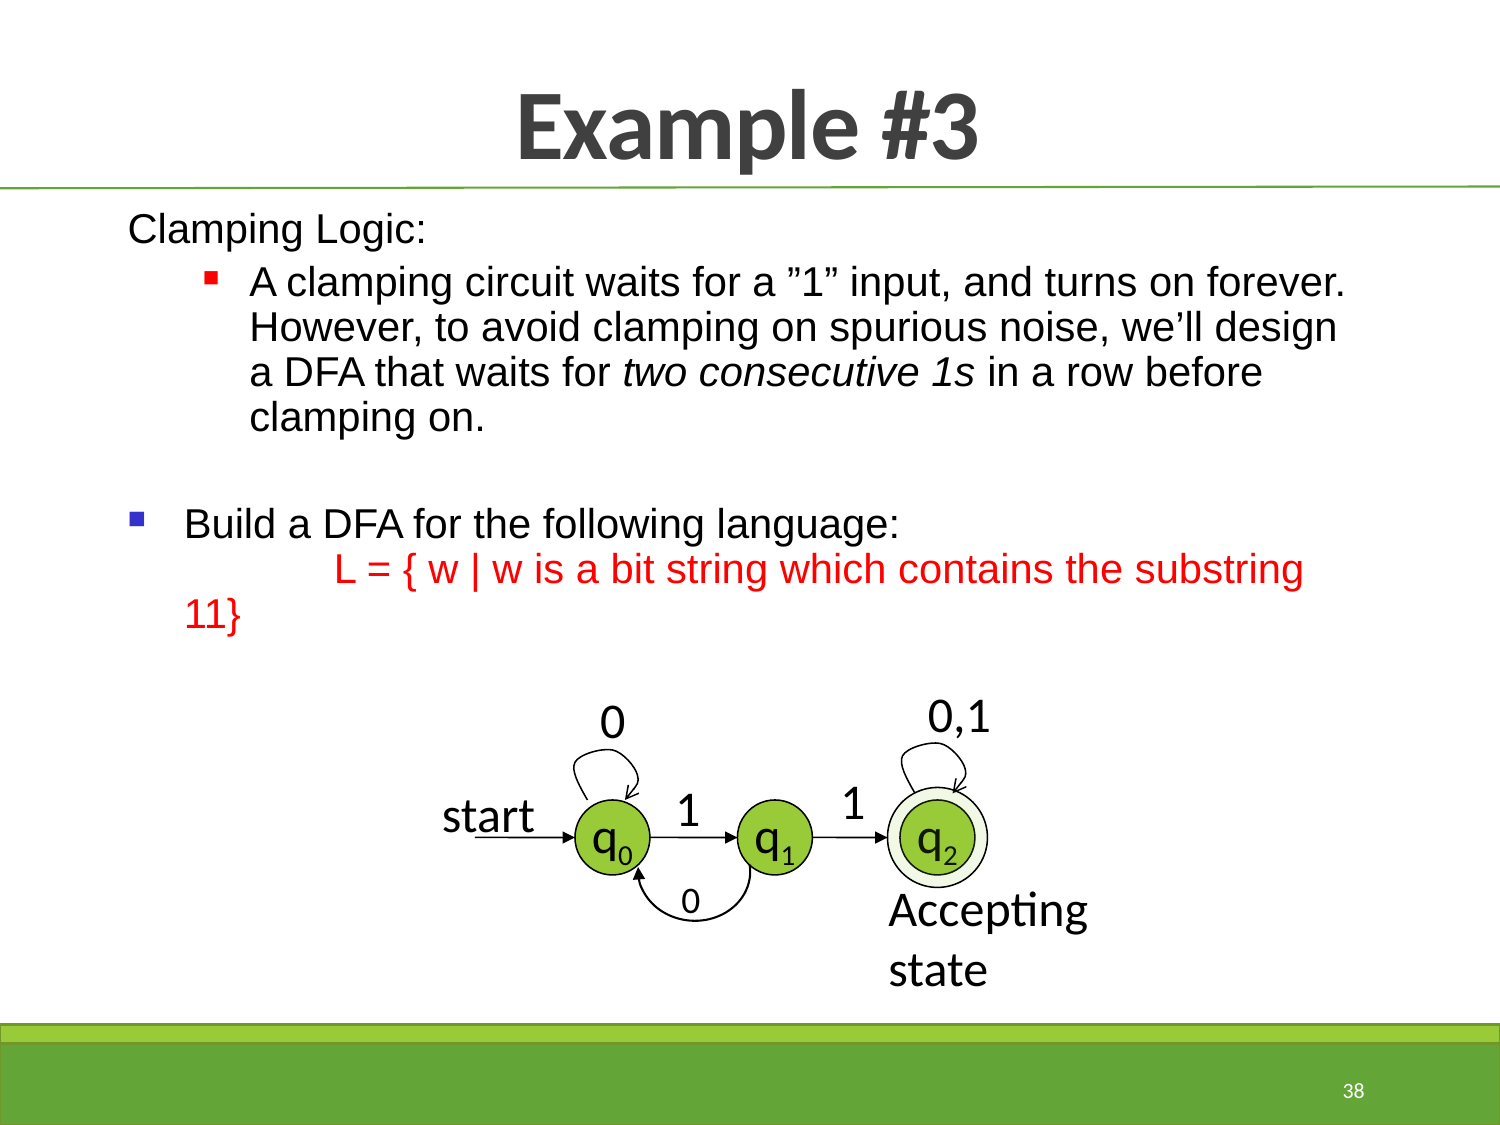

# Example #3
Clamping Logic:
A clamping circuit waits for a ”1” input, and turns on forever. However, to avoid clamping on spurious noise, we’ll design a DFA that waits for two consecutive 1s in a row before clamping on.
Build a DFA for the following language:
	L = { w | w is a bit string which contains the substring 11}
0,1
0
1
q2
1
q1
start
q0
Accepting
state
0
38